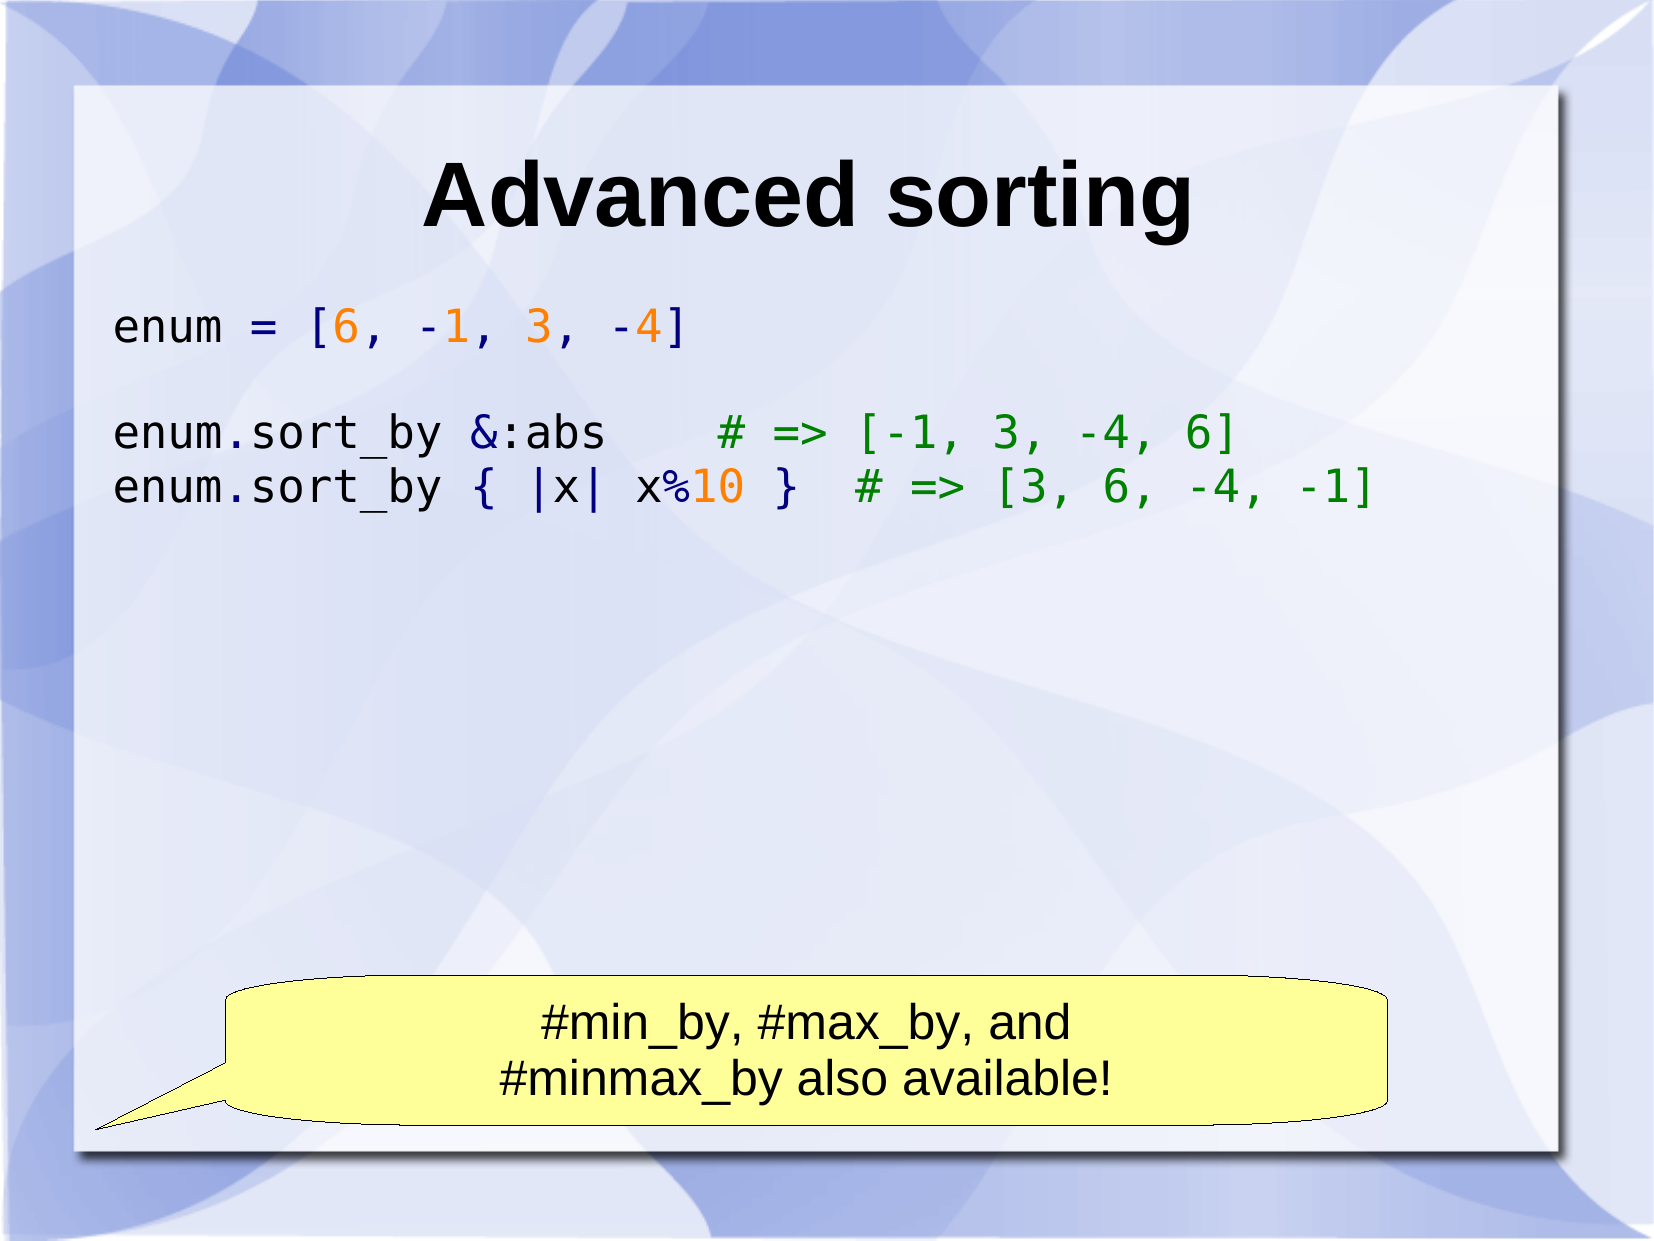

# Advanced sorting
enum = [6, -1, 3, -4]
enum.sort_by &:abs # => [-1, 3, -4, 6]
enum.sort_by { |x| x%10 } # => [3, 6, -4, -1]
#min_by, #max_by, and
#minmax_by also available!